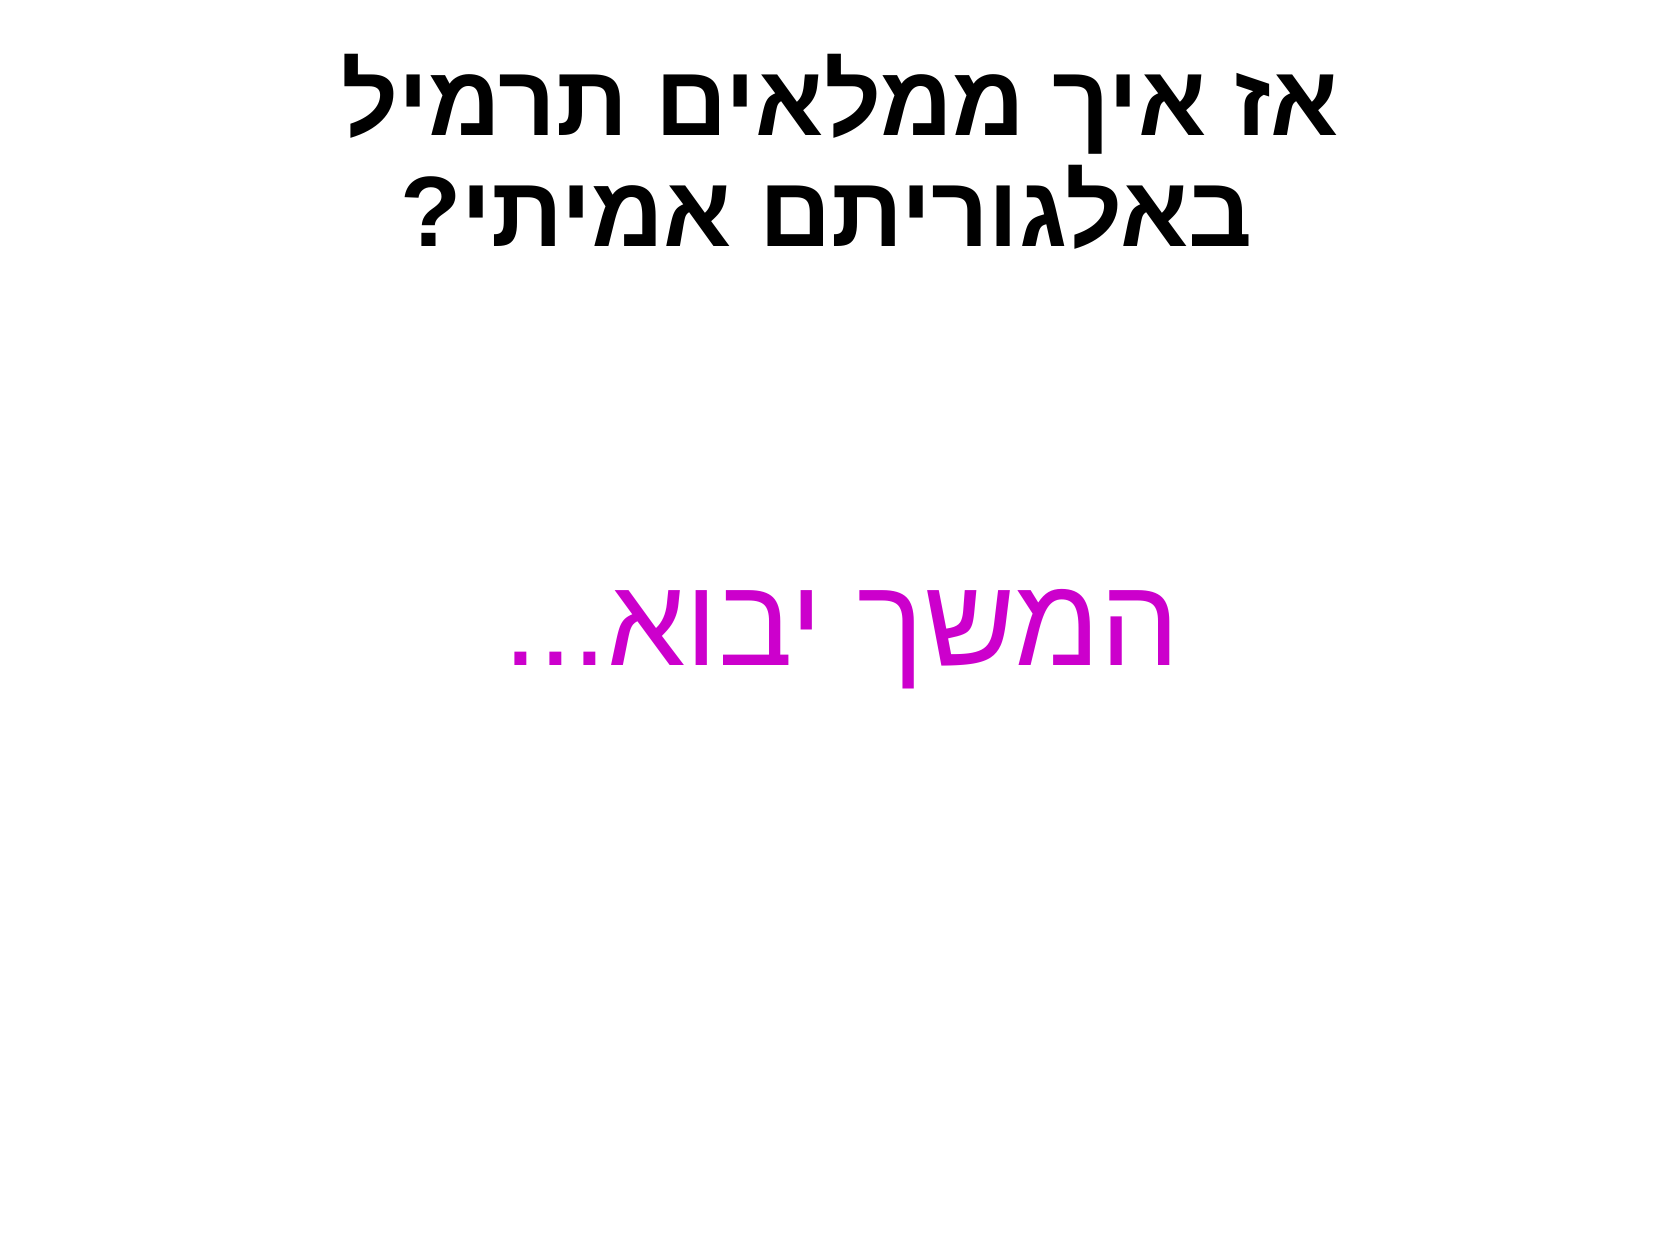

# אז איך ממלאים תרמיל באלגוריתם אמיתי?
המשך יבוא...